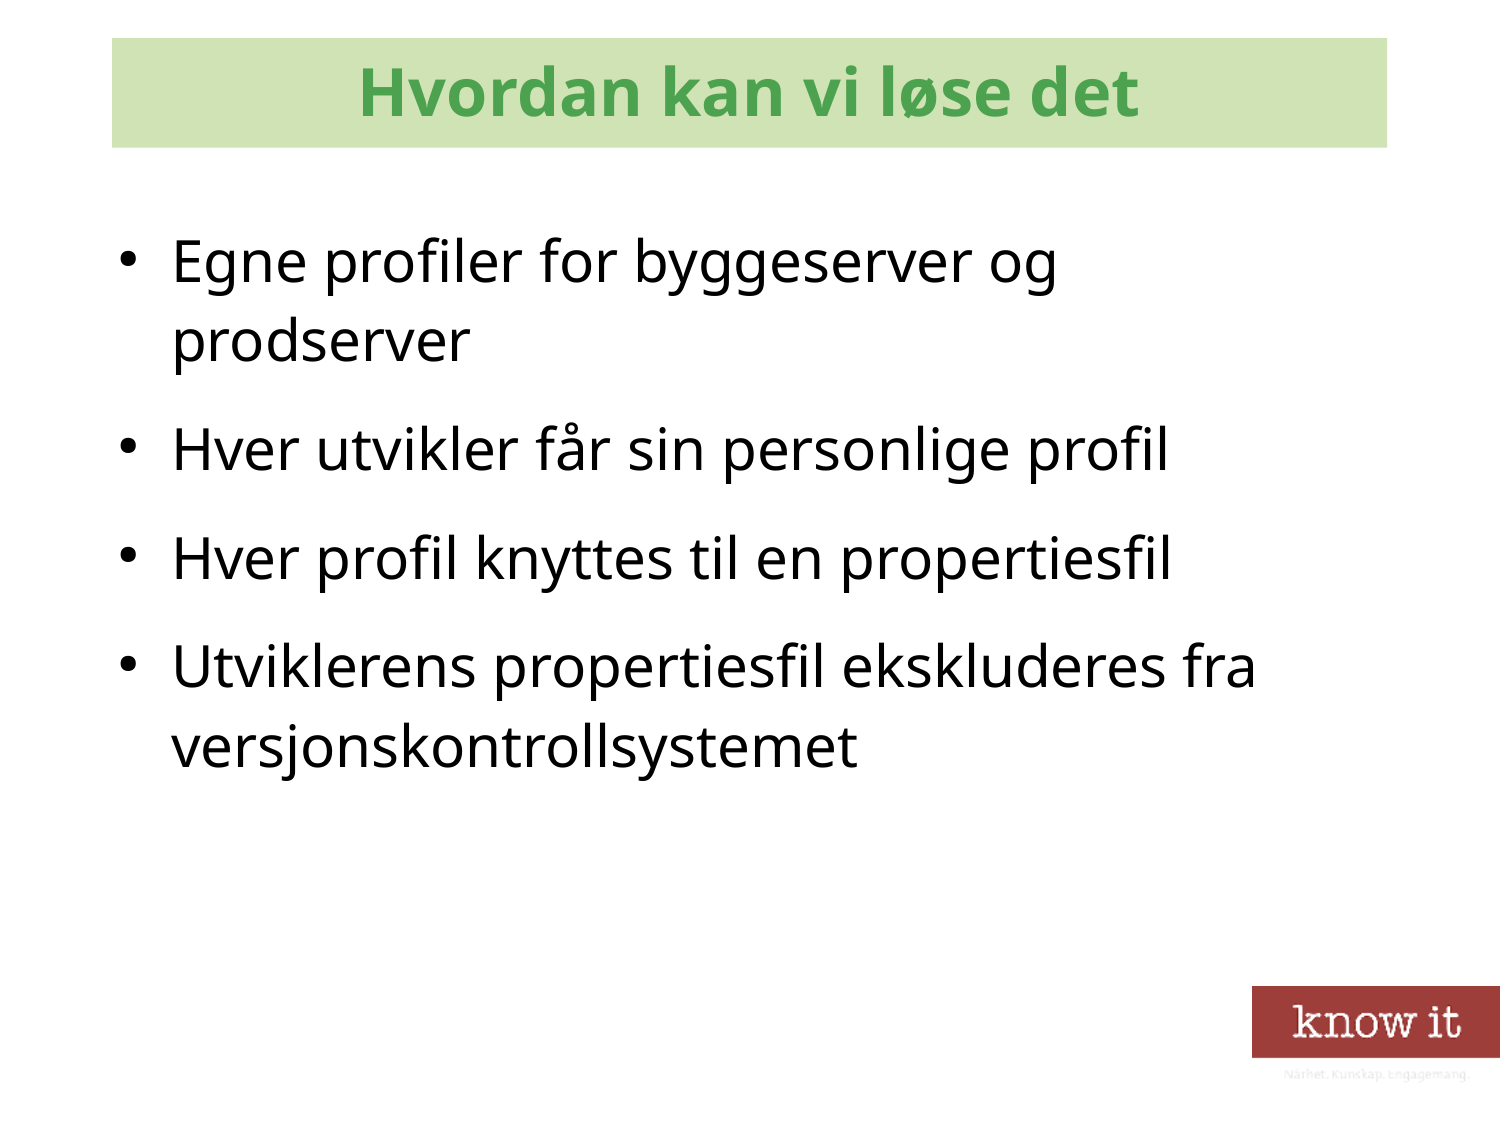

Hvordan kan vi løse det
# Egne profiler for byggeserver og prodserver
Hver utvikler får sin personlige profil
Hver profil knyttes til en propertiesfil
Utviklerens propertiesfil ekskluderes fra versjonskontrollsystemet